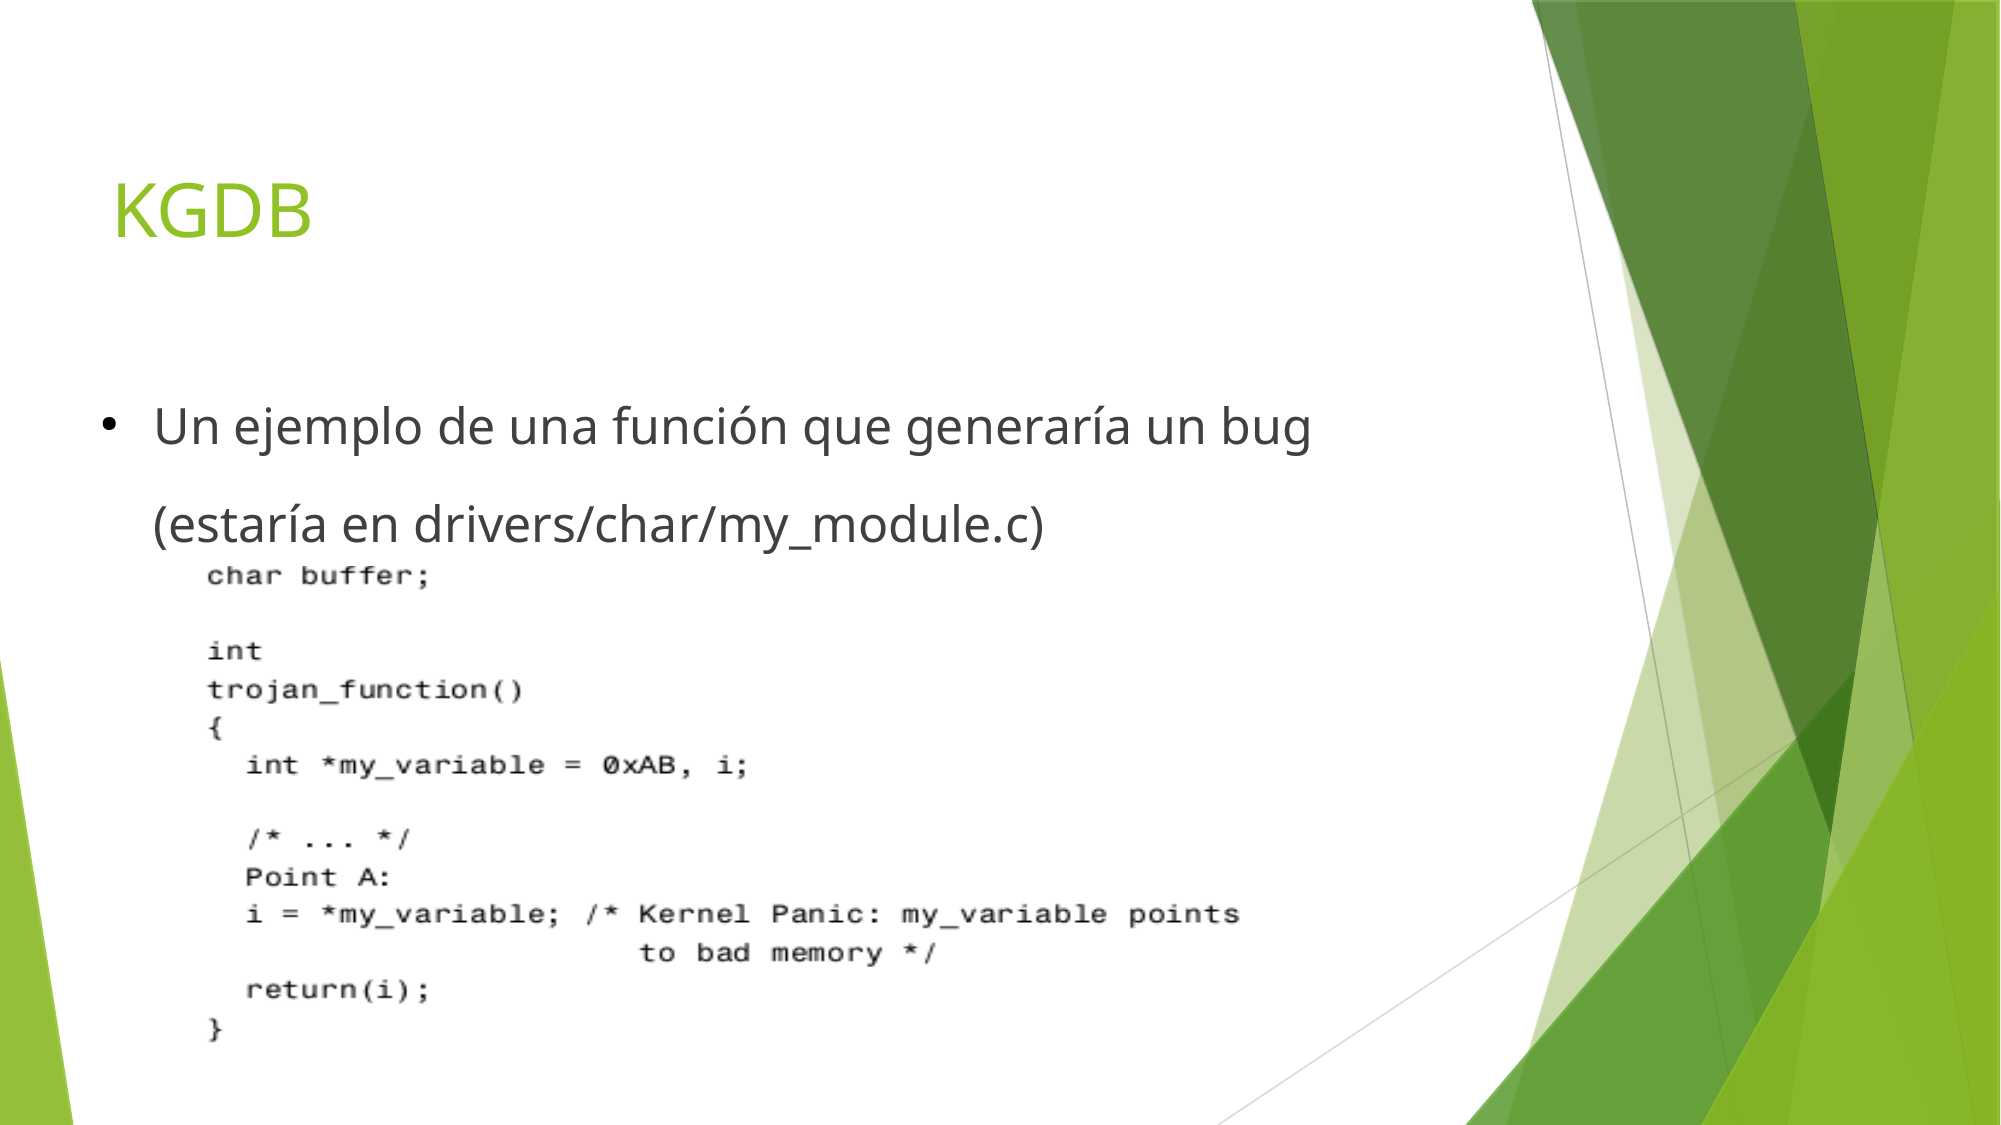

# KGDB
Un ejemplo de una función que generaría un bug
(estaría en drivers/char/my_module.c)